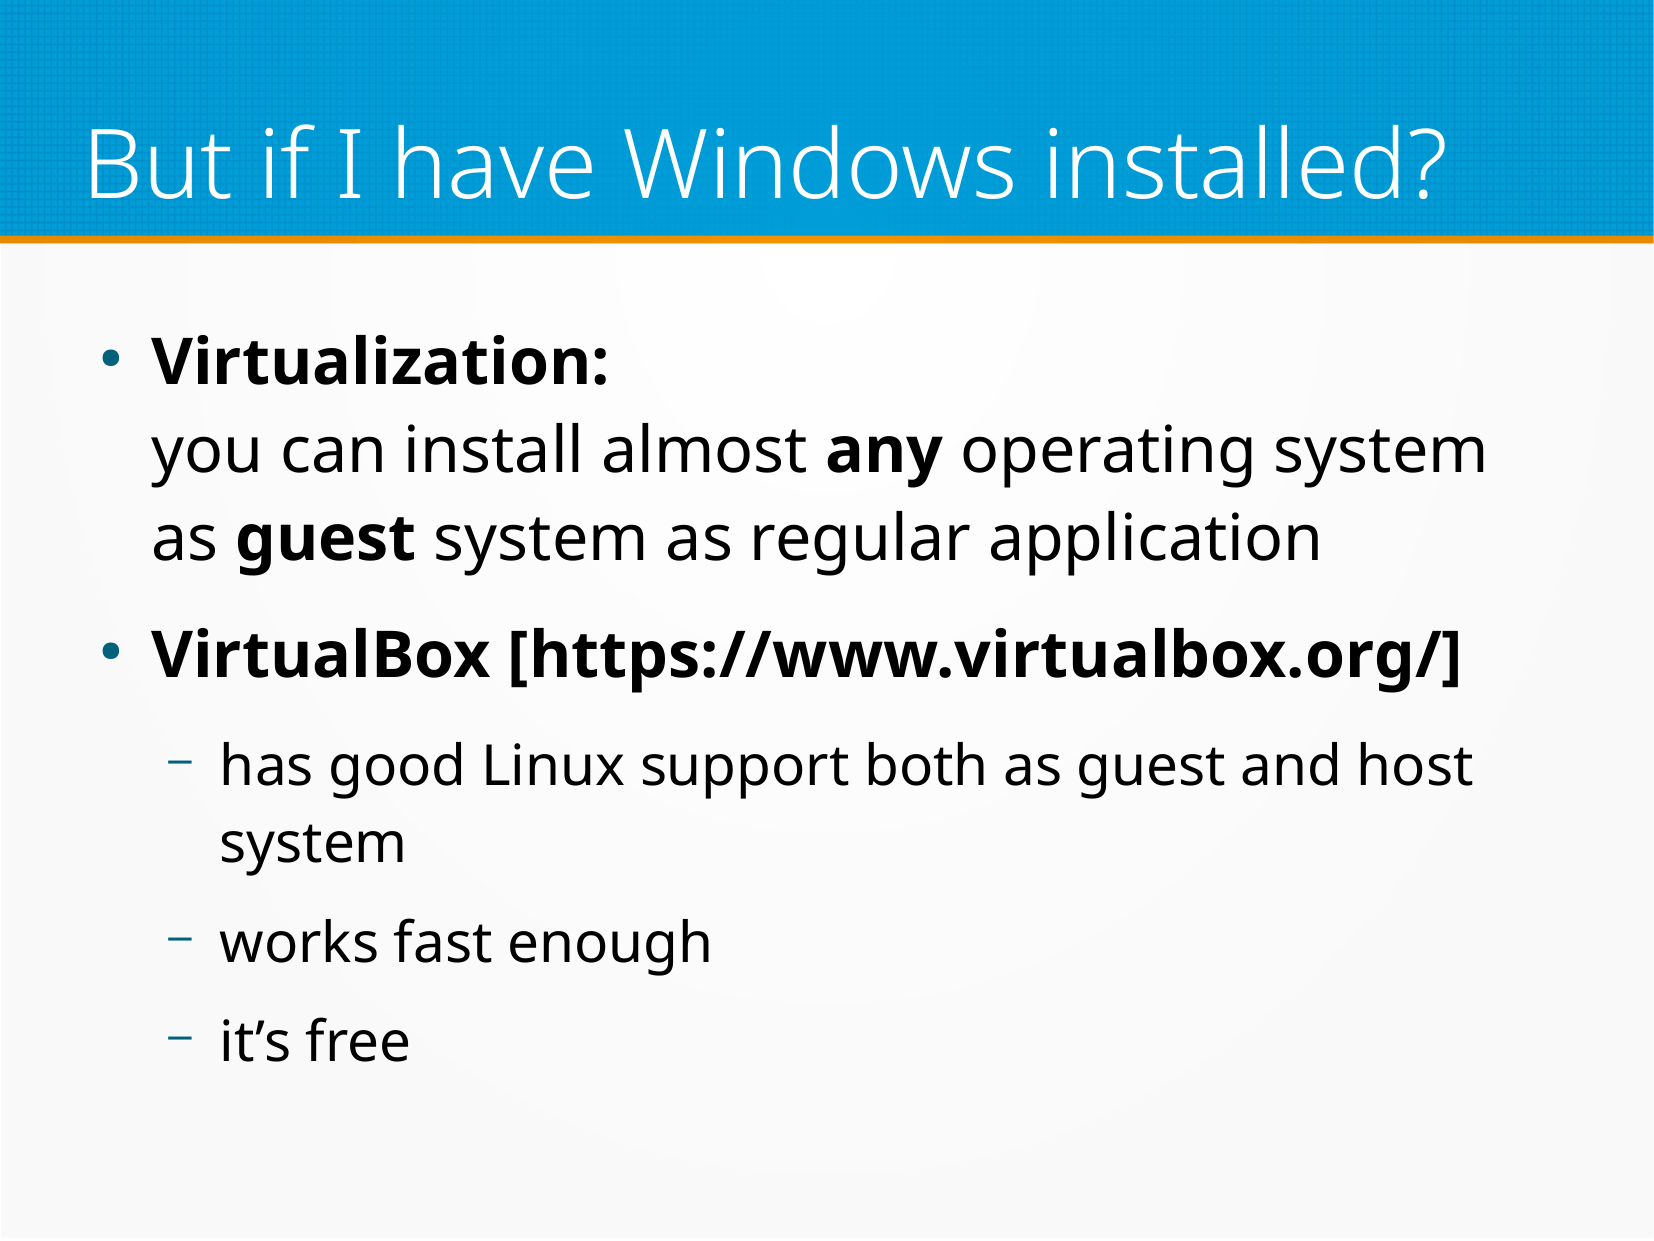

# But if I have Windows installed?
Virtualization:
you can install almost any operating system as guest system as regular application
VirtualBox [https://www.virtualbox.org/]
has good Linux support both as guest and host system
works fast enough
it’s free